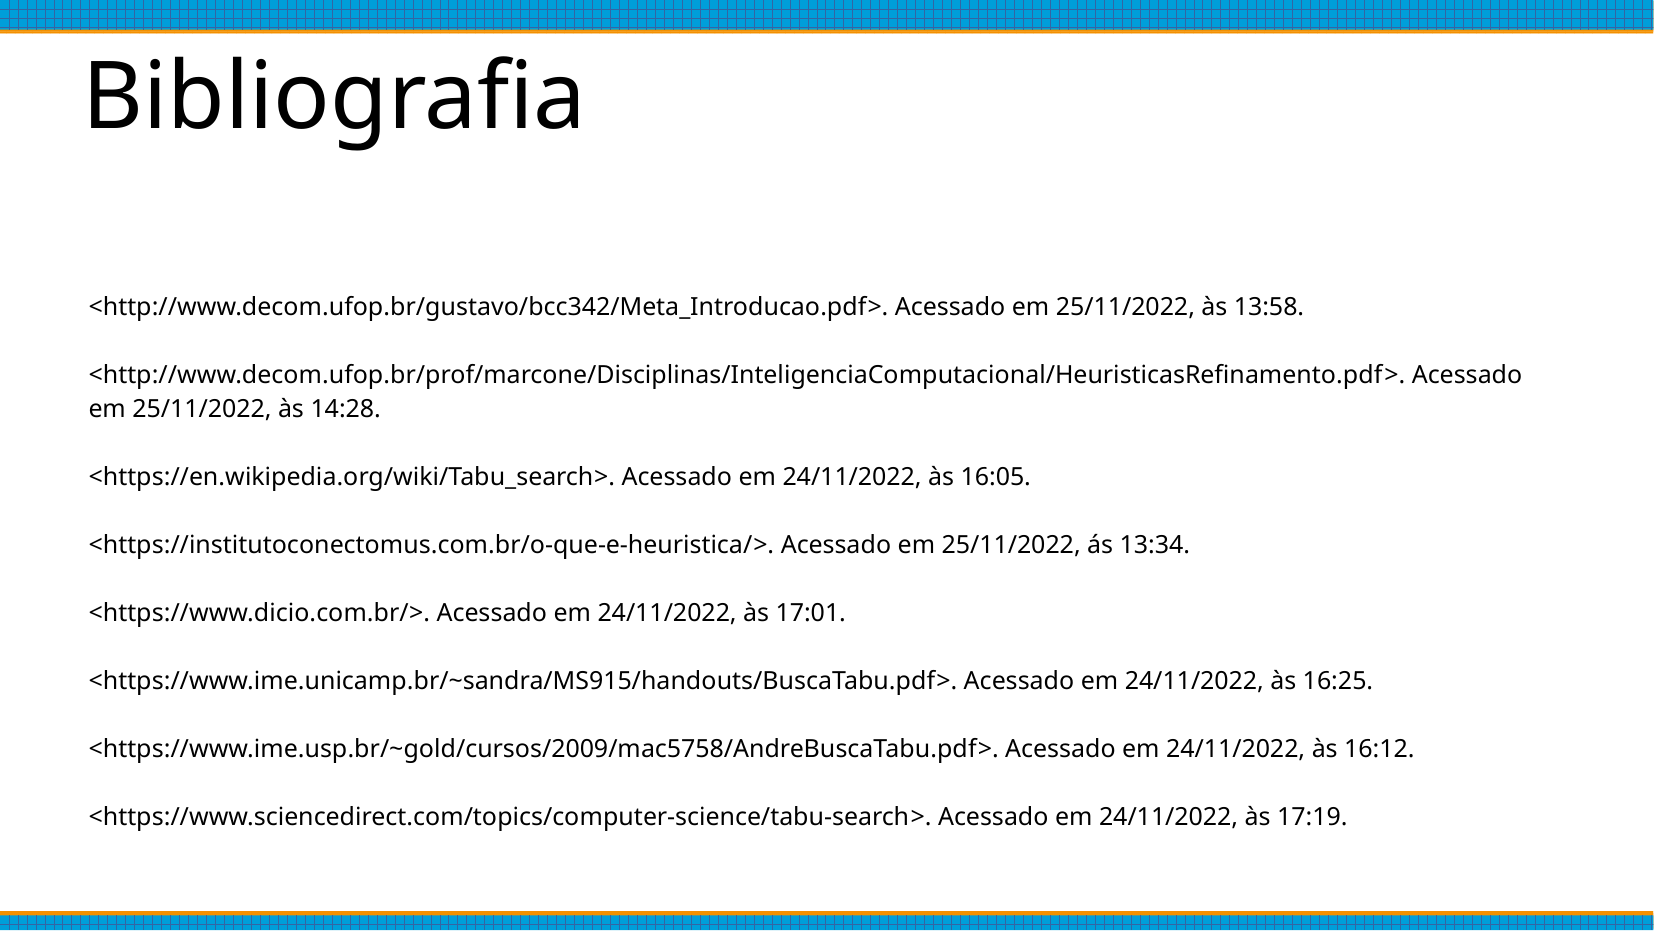

Bibliografia
# <http://www.decom.ufop.br/gustavo/bcc342/Meta_Introducao.pdf>. Acessado em 25/11/2022, às 13:58.
<http://www.decom.ufop.br/prof/marcone/Disciplinas/InteligenciaComputacional/HeuristicasRefinamento.pdf>. Acessado em 25/11/2022, às 14:28.
<https://en.wikipedia.org/wiki/Tabu_search>. Acessado em 24/11/2022, às 16:05.
<https://institutoconectomus.com.br/o-que-e-heuristica/>. Acessado em 25/11/2022, ás 13:34.
<https://www.dicio.com.br/>. Acessado em 24/11/2022, às 17:01.
<https://www.ime.unicamp.br/~sandra/MS915/handouts/BuscaTabu.pdf>. Acessado em 24/11/2022, às 16:25.
<https://www.ime.usp.br/~gold/cursos/2009/mac5758/AndreBuscaTabu.pdf>. Acessado em 24/11/2022, às 16:12.
<https://www.sciencedirect.com/topics/computer-science/tabu-search>. Acessado em 24/11/2022, às 17:19.